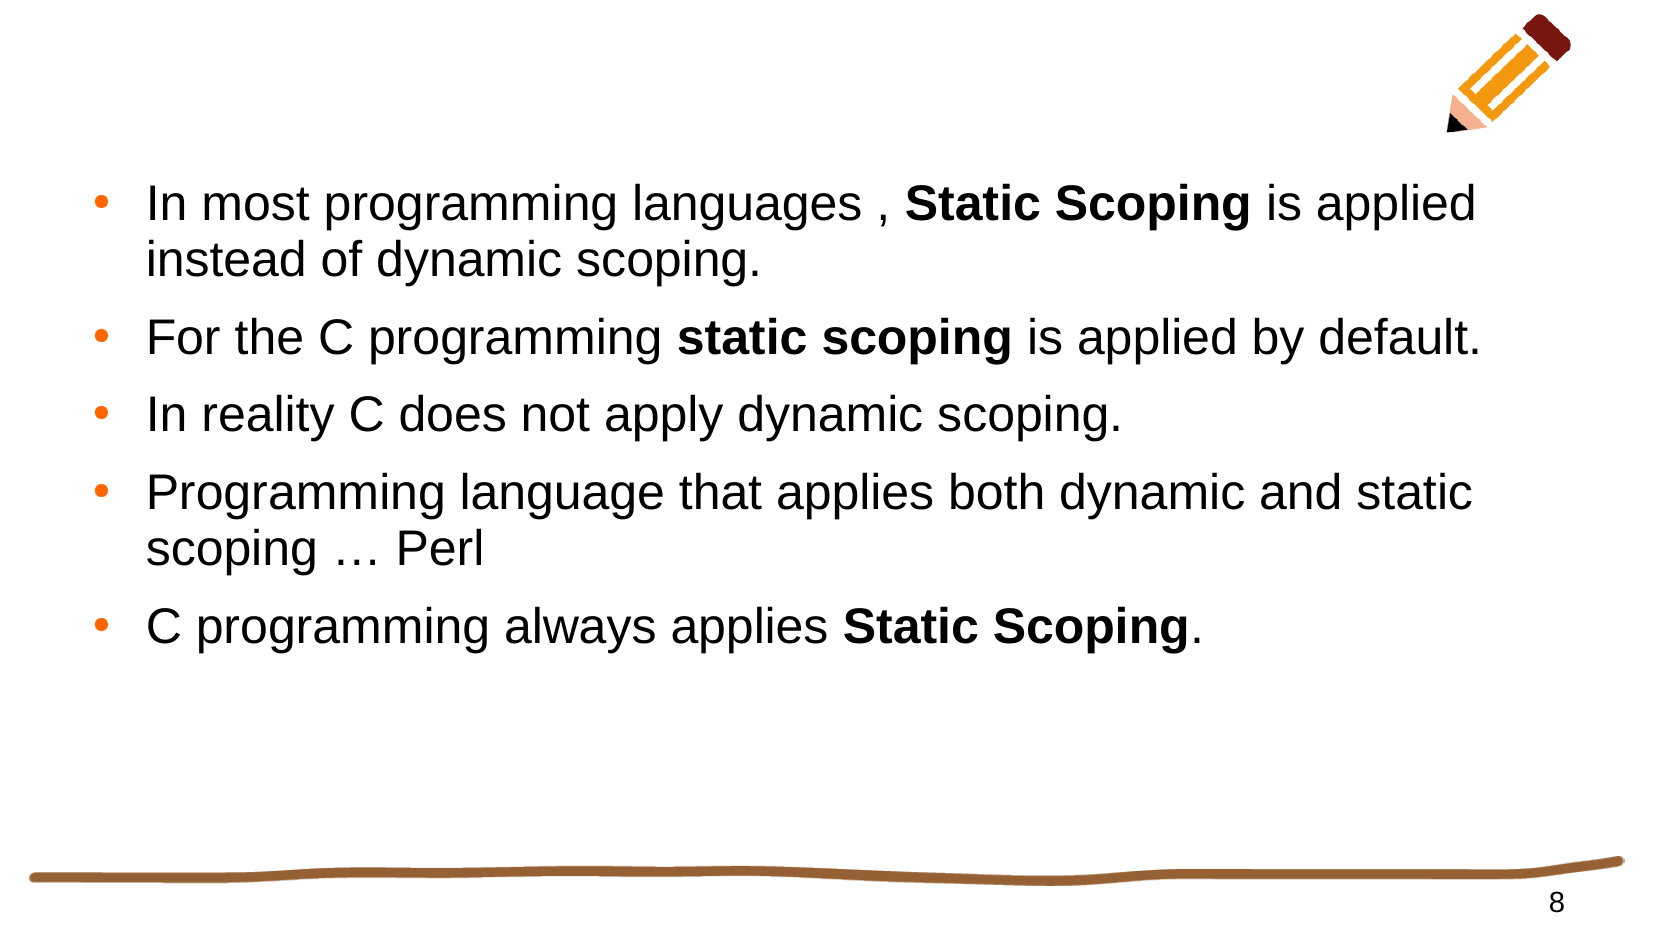

# In most programming languages , Static Scoping is applied instead of dynamic scoping.
For the C programming static scoping is applied by default.
In reality C does not apply dynamic scoping.
Programming language that applies both dynamic and static scoping … Perl
C programming always applies Static Scoping.
8